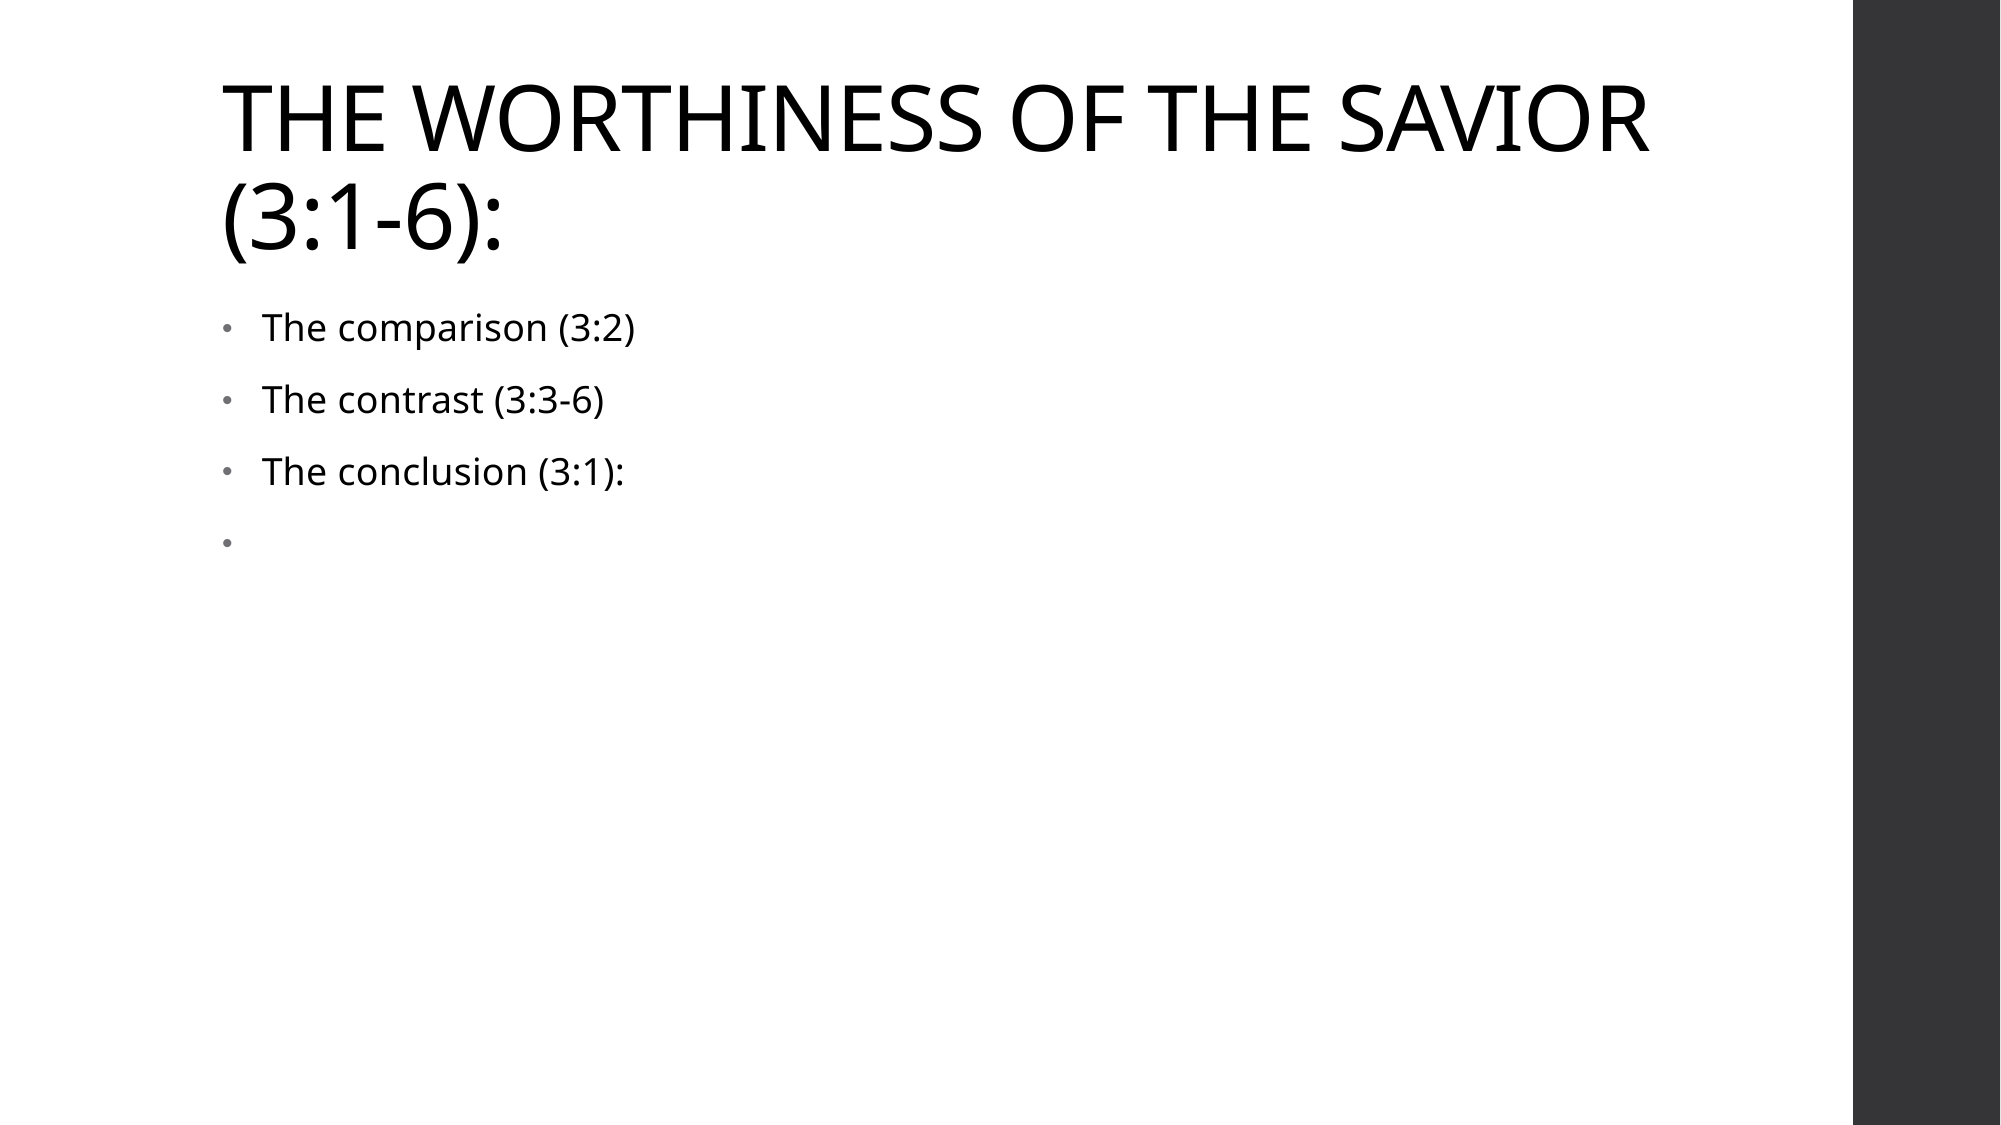

# THE WORTHINESS OF THE SAVIOR (3:1-6):
 The comparison (3:2)
 The contrast (3:3-6)
 The conclusion (3:1):